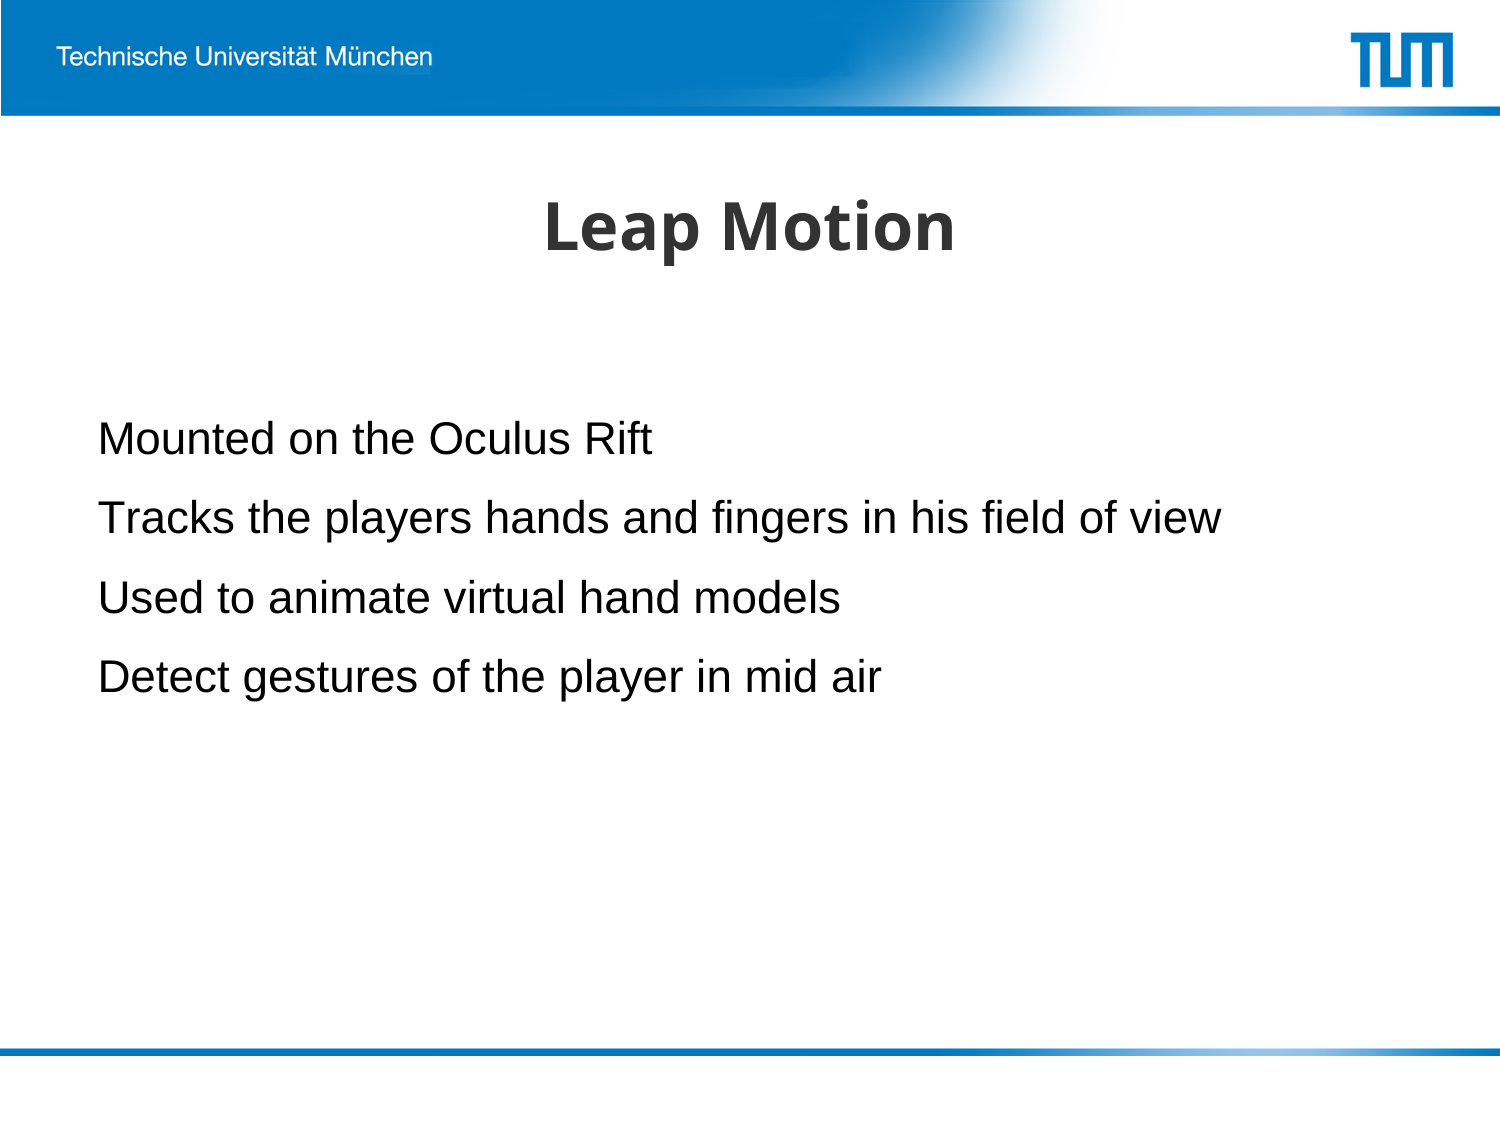

Leap Motion
Mounted on the Oculus Rift
Tracks the players hands and fingers in his field of view
Used to animate virtual hand models
Detect gestures of the player in mid air